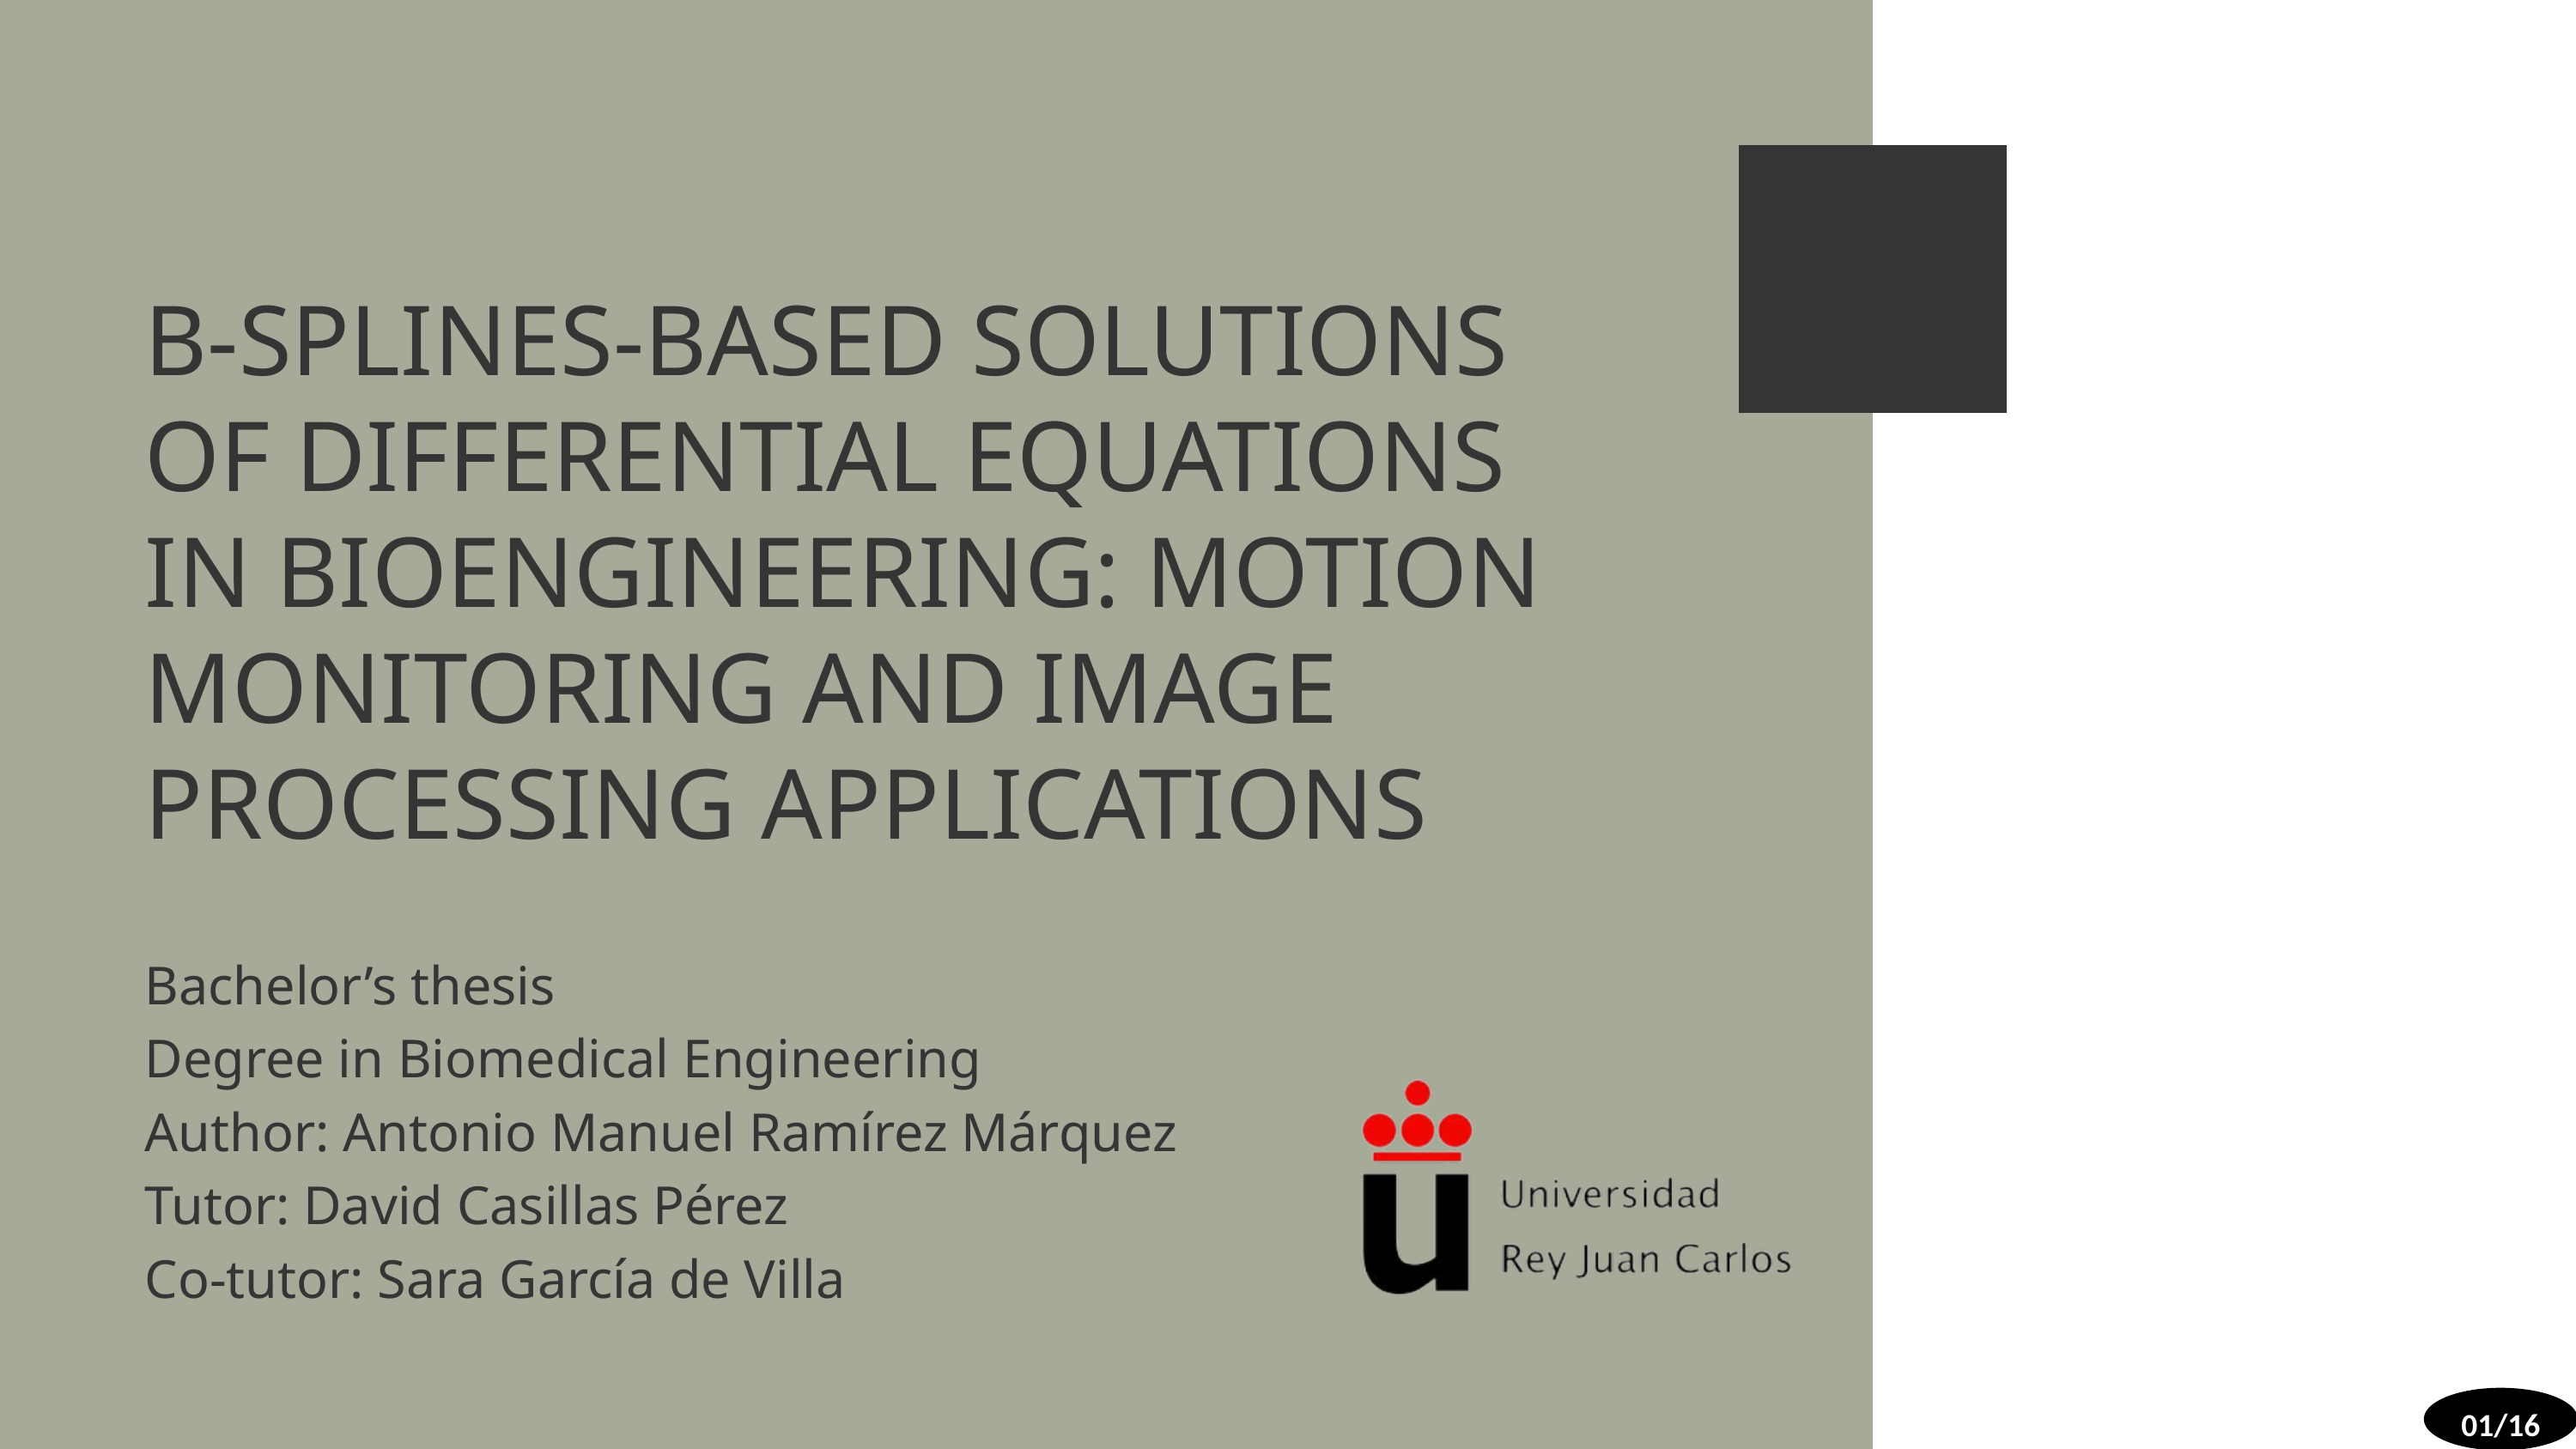

B-SPLINES-BASED SOLUTIONS OF DIFFERENTIAL EQUATIONS IN BIOENGINEERING: MOTION MONITORING AND IMAGE PROCESSING APPLICATIONS
Bachelor’s thesis
Degree in Biomedical Engineering
Author: Antonio Manuel Ramírez Márquez
Tutor: David Casillas Pérez
Co-tutor: Sara García de Villa
01/16